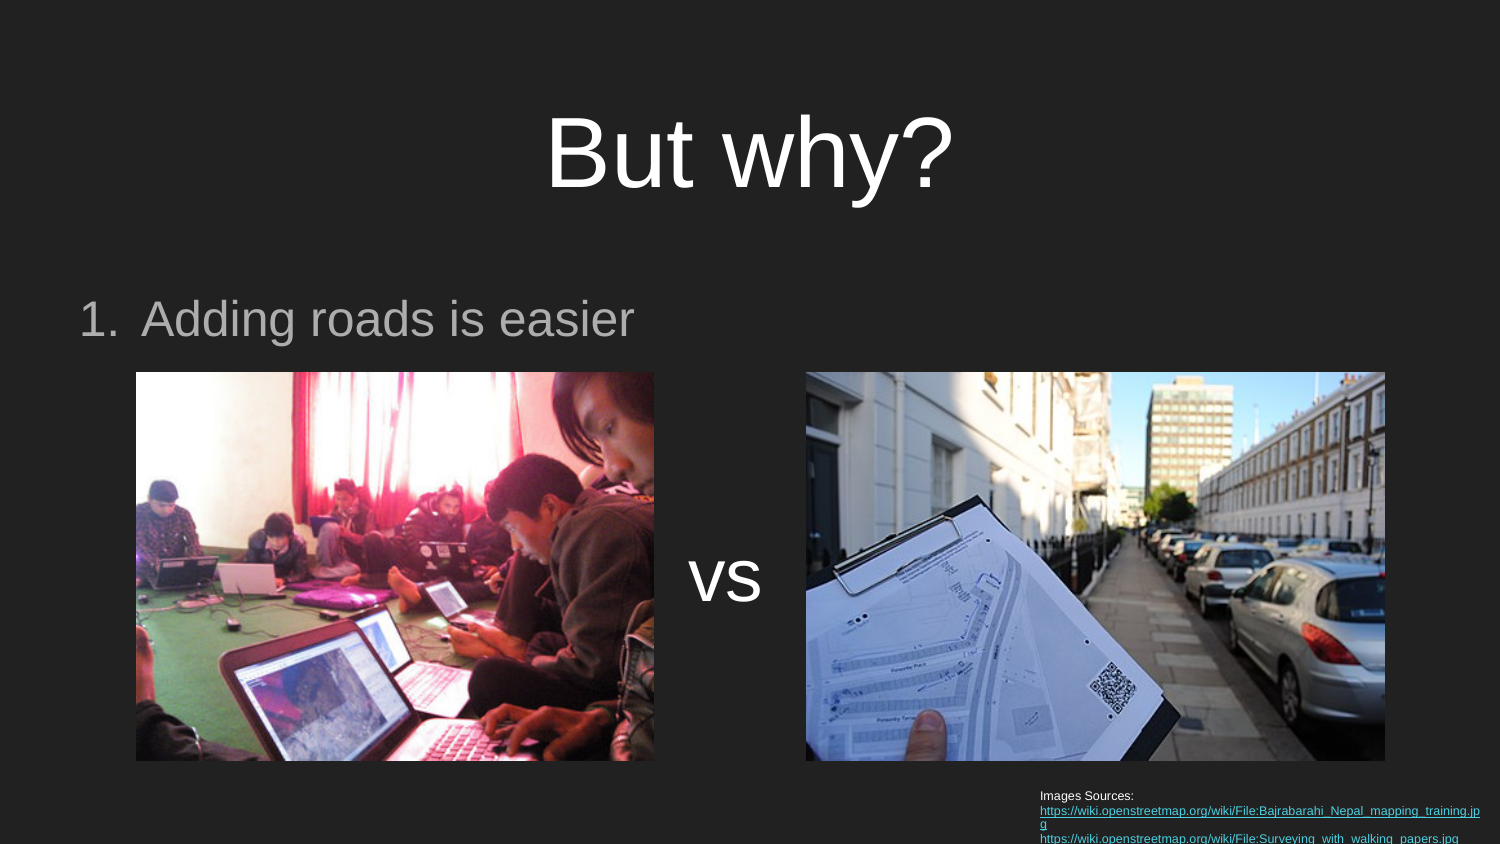

# But why?
Adding roads is easier
vs
Images Sources:
https://wiki.openstreetmap.org/wiki/File:Bajrabarahi_Nepal_mapping_training.jpg
https://wiki.openstreetmap.org/wiki/File:Surveying_with_walking_papers.jpg